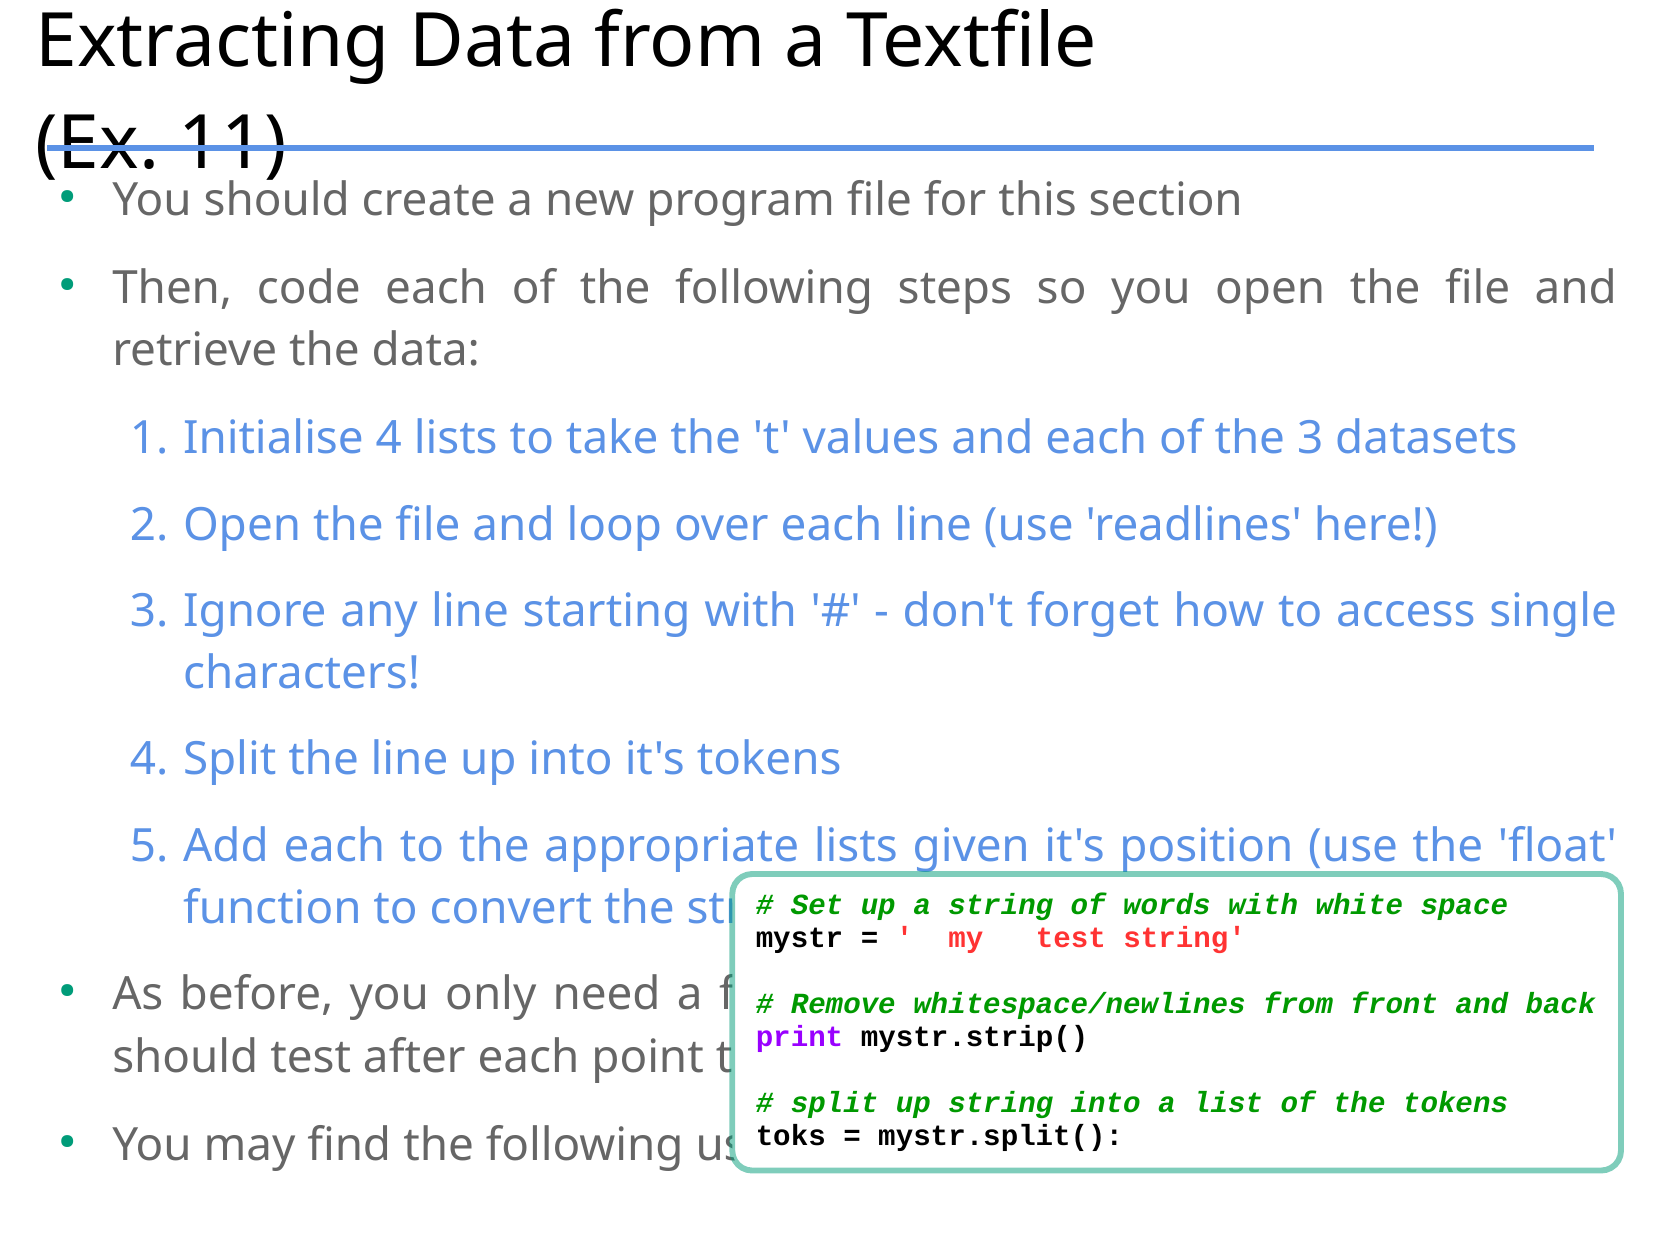

Extracting Data from a Textfile (Ex. 11)
# You should create a new program file for this section
Then, code each of the following steps so you open the file and retrieve the data:
Initialise 4 lists to take the 't' values and each of the 3 datasets
Open the file and loop over each line (use 'readlines' here!)
Ignore any line starting with '#' - don't forget how to access single characters!
Split the line up into it's tokens
Add each to the appropriate lists given it's position (use the 'float' function to convert the string to a number)
As before, you only need a few lines of code for each stage and you should test after each point to make sure it's working
You may find the following useful:
# Set up a string of words with white space
mystr = ' my test string'
# Remove whitespace/newlines from front and back
print mystr.strip()
# split up string into a list of the tokens
toks = mystr.split():